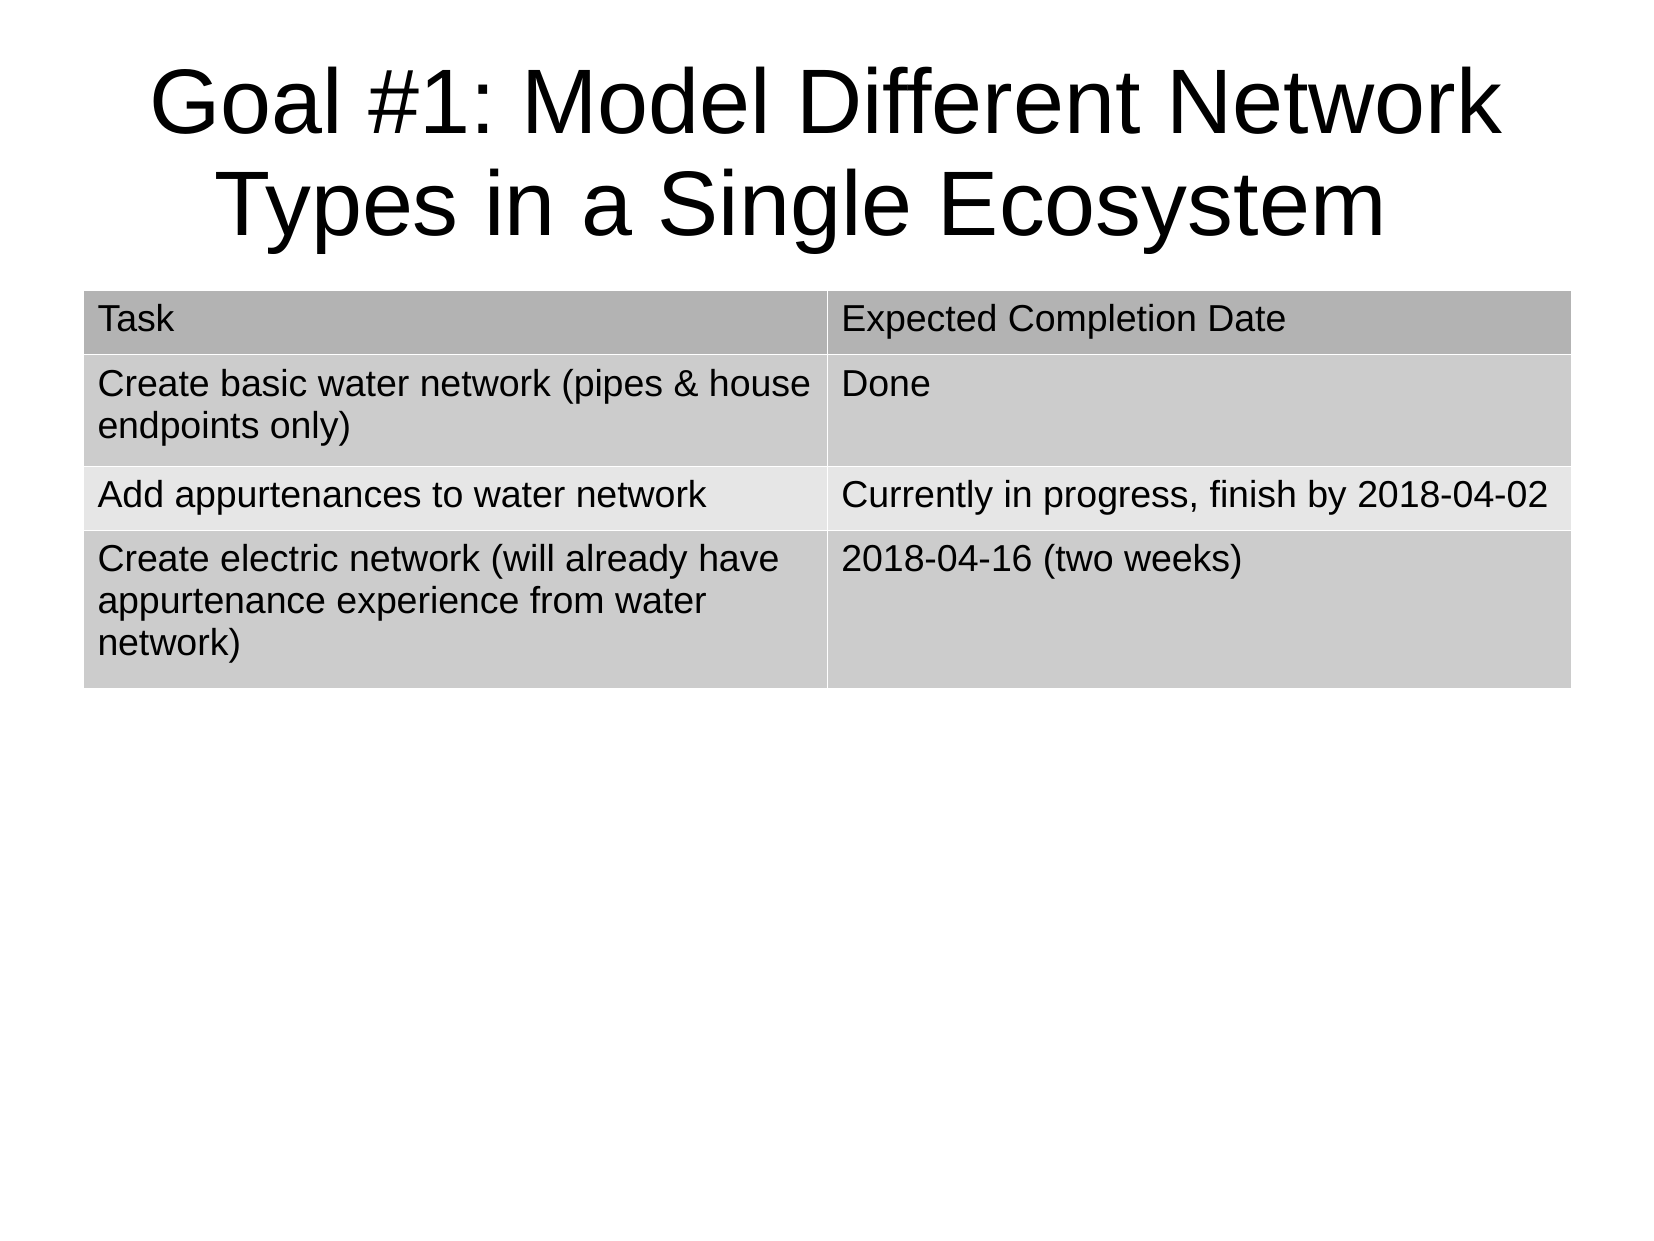

# Goal #1: Model Different Network Types in a Single Ecosystem
| Task | Expected Completion Date |
| --- | --- |
| Create basic water network (pipes & house endpoints only) | Done |
| Add appurtenances to water network | Currently in progress, finish by 2018-04-02 |
| Create electric network (will already have appurtenance experience from water network) | 2018-04-16 (two weeks) |